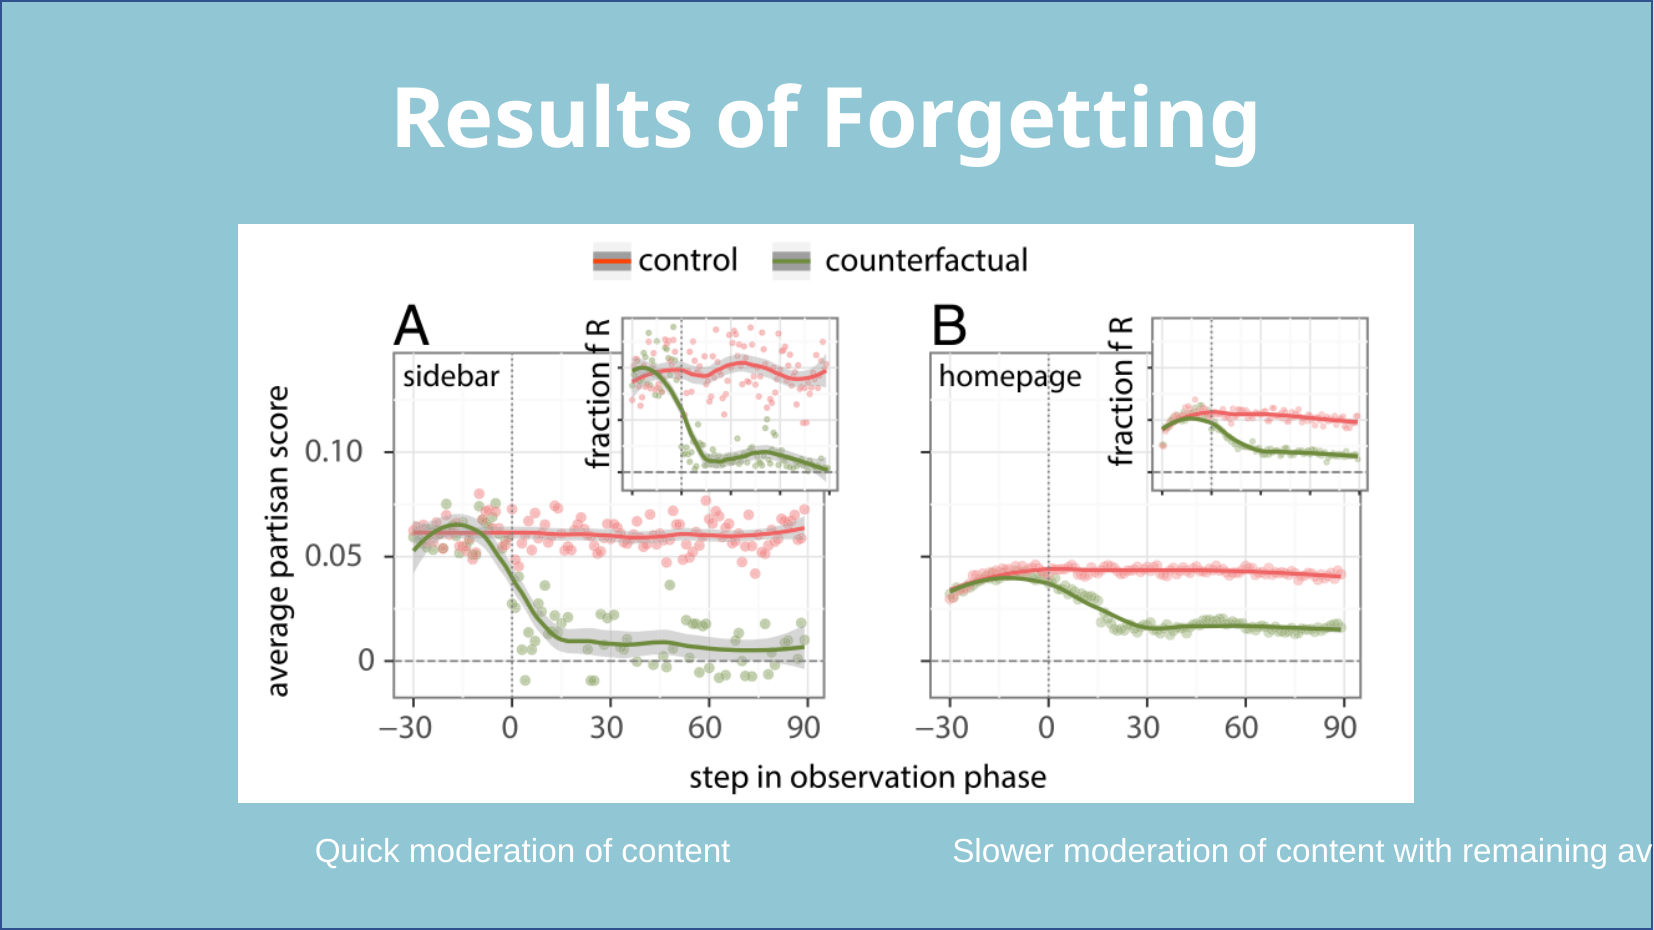

# Results of Forgetting
Quick moderation of content
Slower moderation of content with remaining average fR score